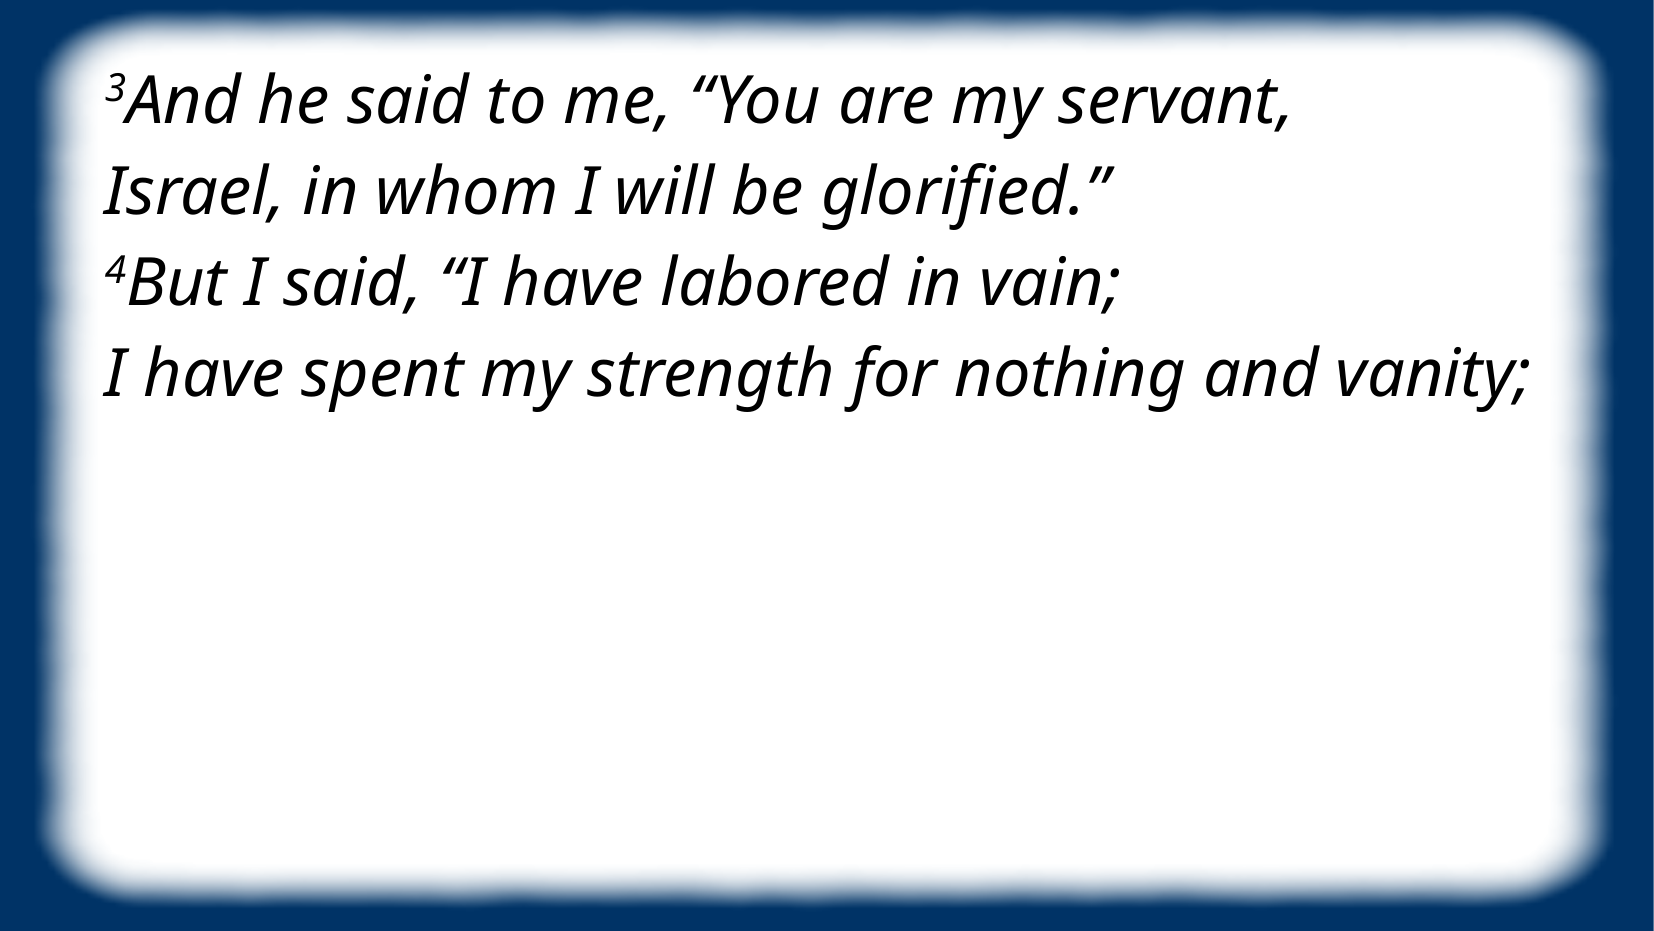

3And he said to me, “You are my servant,
Israel, in whom I will be glorified.”
4But I said, “I have labored in vain;
I have spent my strength for nothing and vanity;